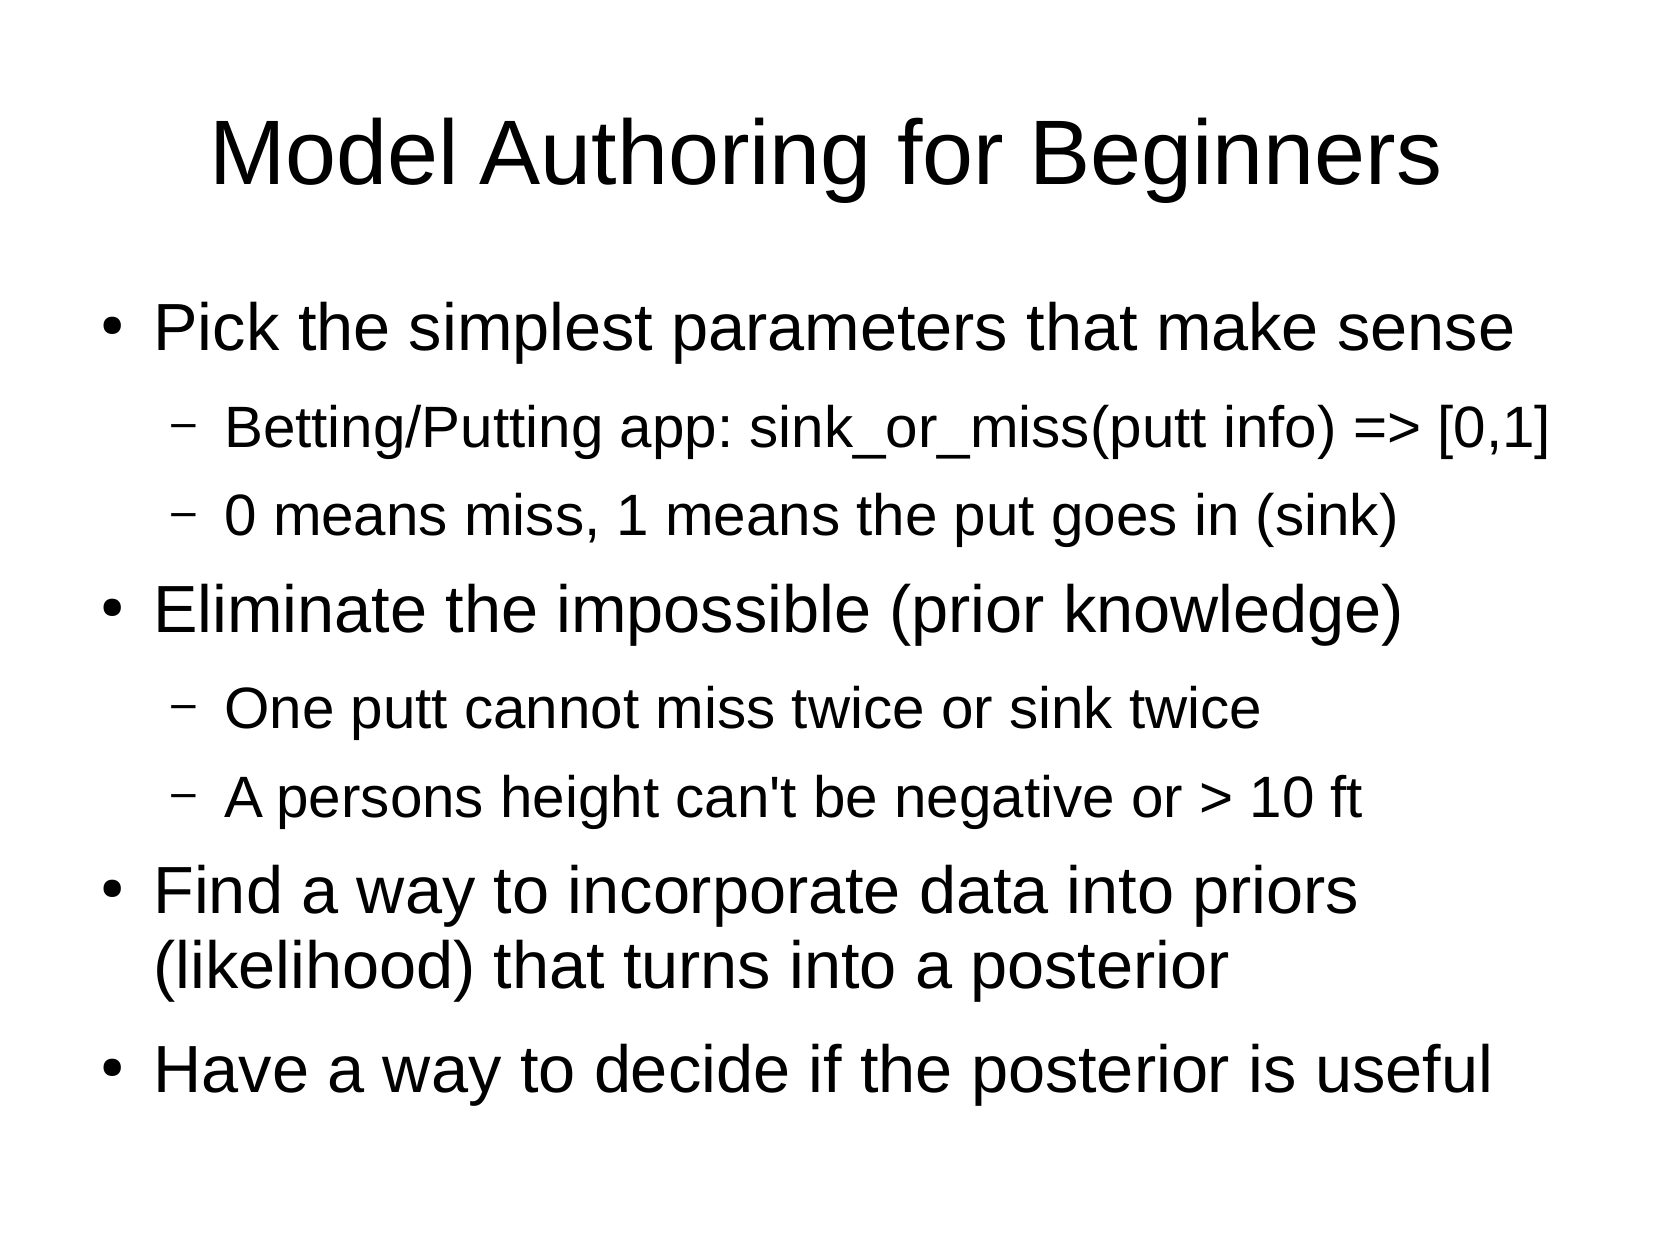

# Model Authoring for Beginners
Pick the simplest parameters that make sense
Betting/Putting app: sink_or_miss(putt info) => [0,1]
0 means miss, 1 means the put goes in (sink)
Eliminate the impossible (prior knowledge)
One putt cannot miss twice or sink twice
A persons height can't be negative or > 10 ft
Find a way to incorporate data into priors (likelihood) that turns into a posterior
Have a way to decide if the posterior is useful